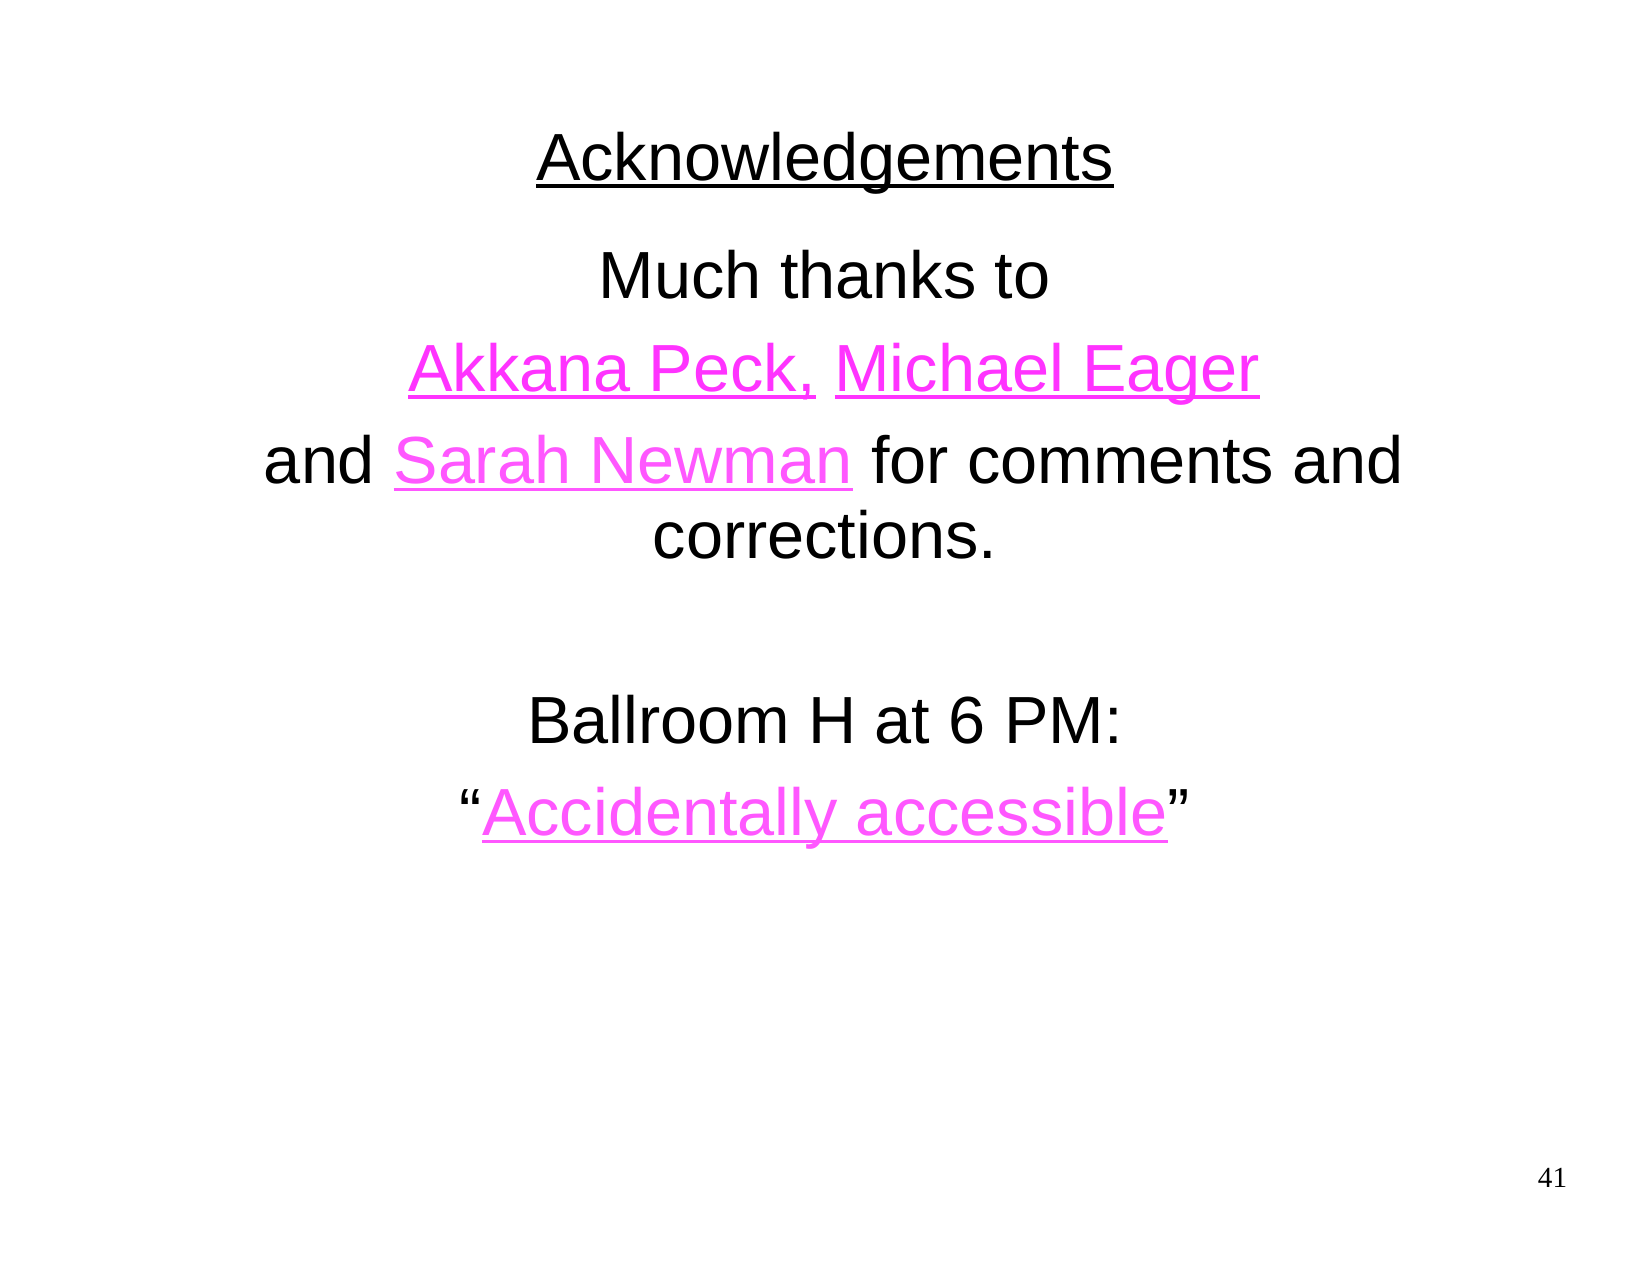

# Acknowledgements
Much thanks to
 Akkana Peck, Michael Eager
 and Sarah Newman for comments and corrections.
Ballroom H at 6 PM:
“Accidentally accessible”
41